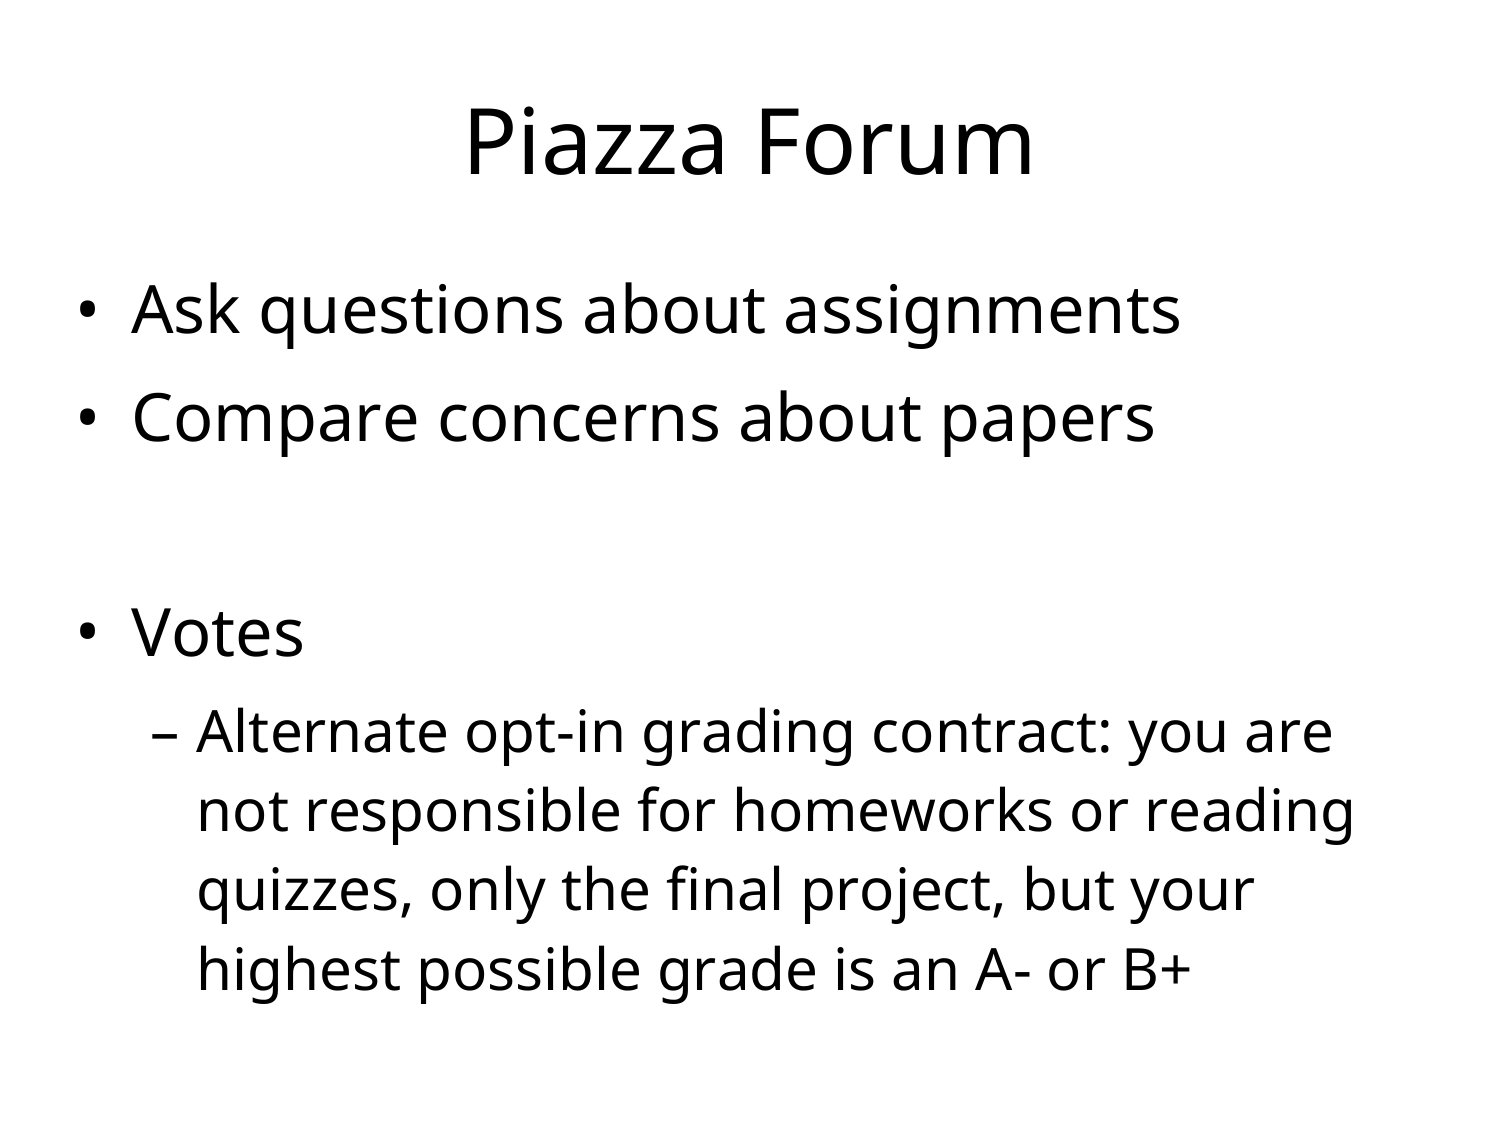

# Piazza Forum
Ask questions about assignments
Compare concerns about papers
Votes
Alternate opt-in grading contract: you are not responsible for homeworks or reading quizzes, only the final project, but your highest possible grade is an A- or B+